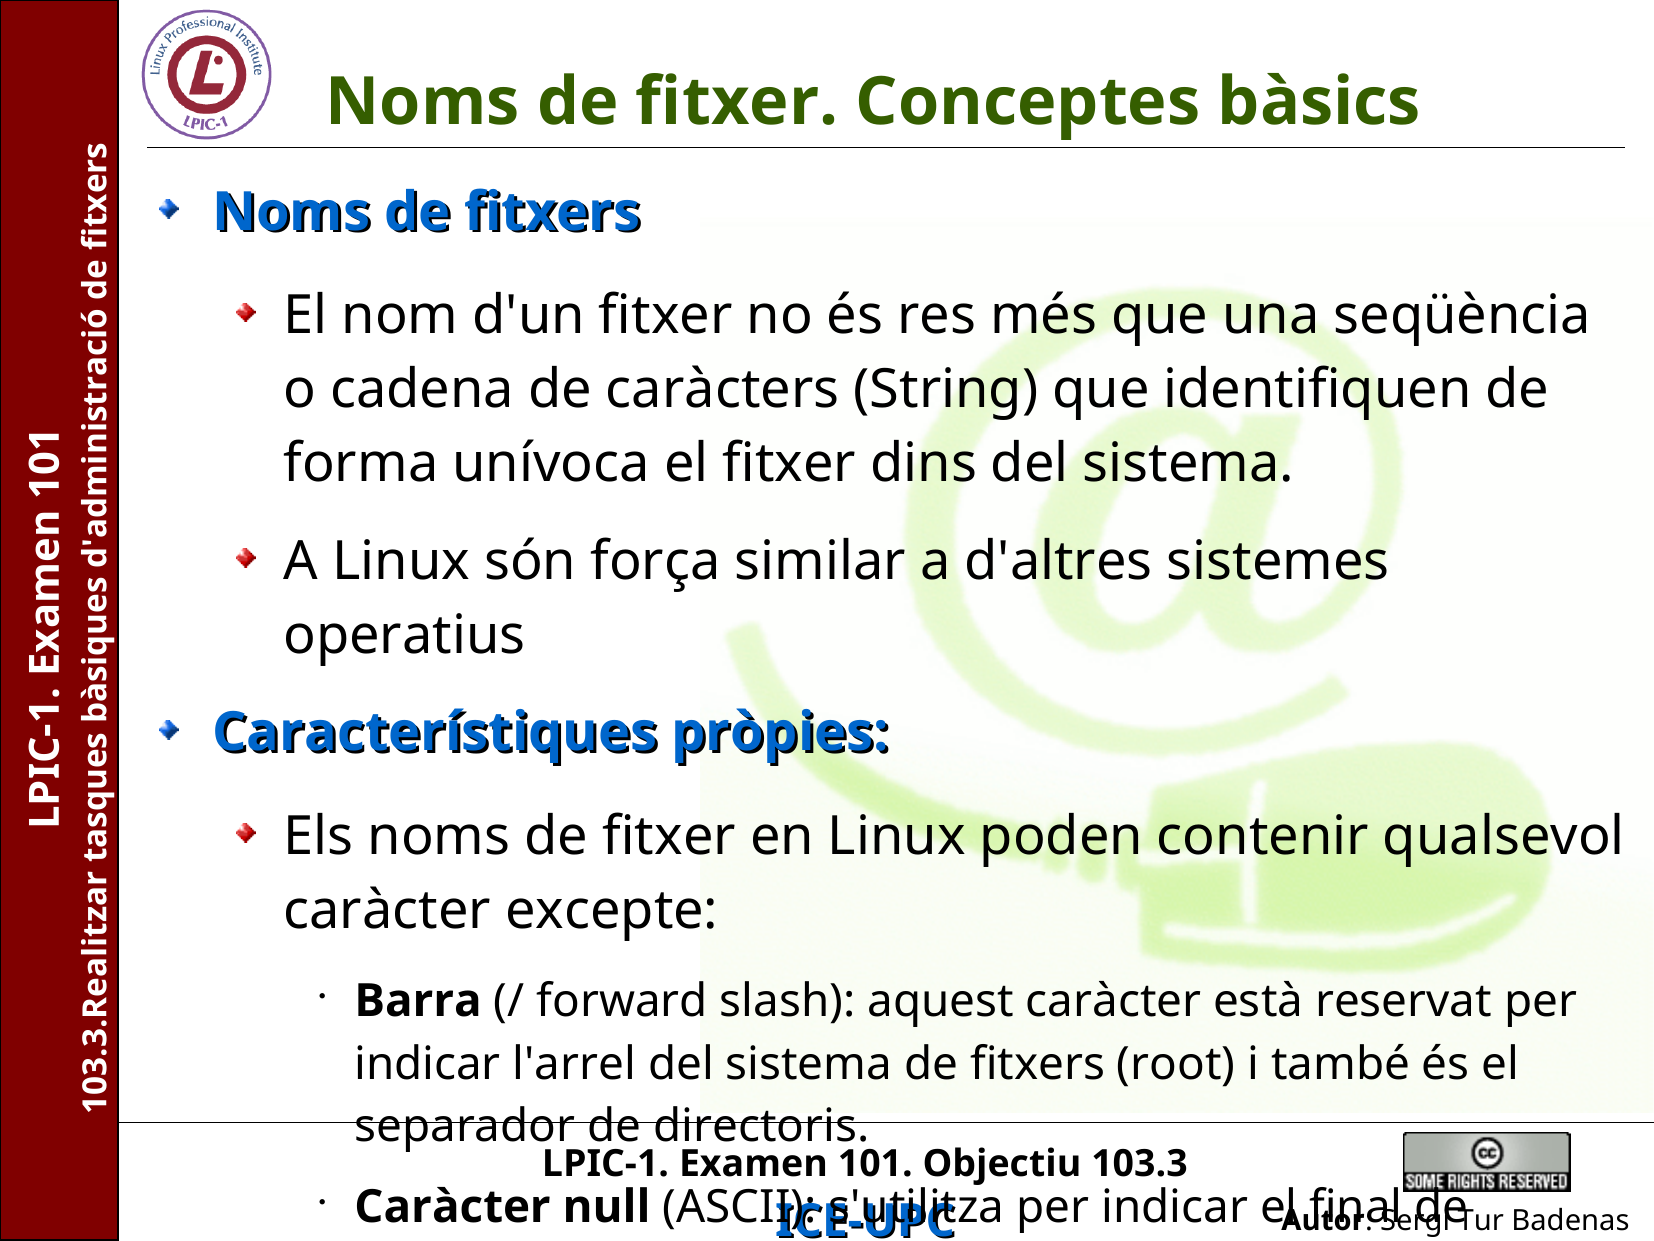

# Noms de fitxer. Conceptes bàsics
Noms de fitxers
El nom d'un fitxer no és res més que una seqüència o cadena de caràcters (String) que identifiquen de forma unívoca el fitxer dins del sistema.
A Linux són força similar a d'altres sistemes operatius
Característiques pròpies:
Els noms de fitxer en Linux poden contenir qualsevol caràcter excepte:
Barra (/ forward slash): aquest caràcter està reservat per indicar l'arrel del sistema de fitxers (root) i també és el separador de directoris.
Caràcter null (ASCII): s'utilitza per indicar el final de segments de text